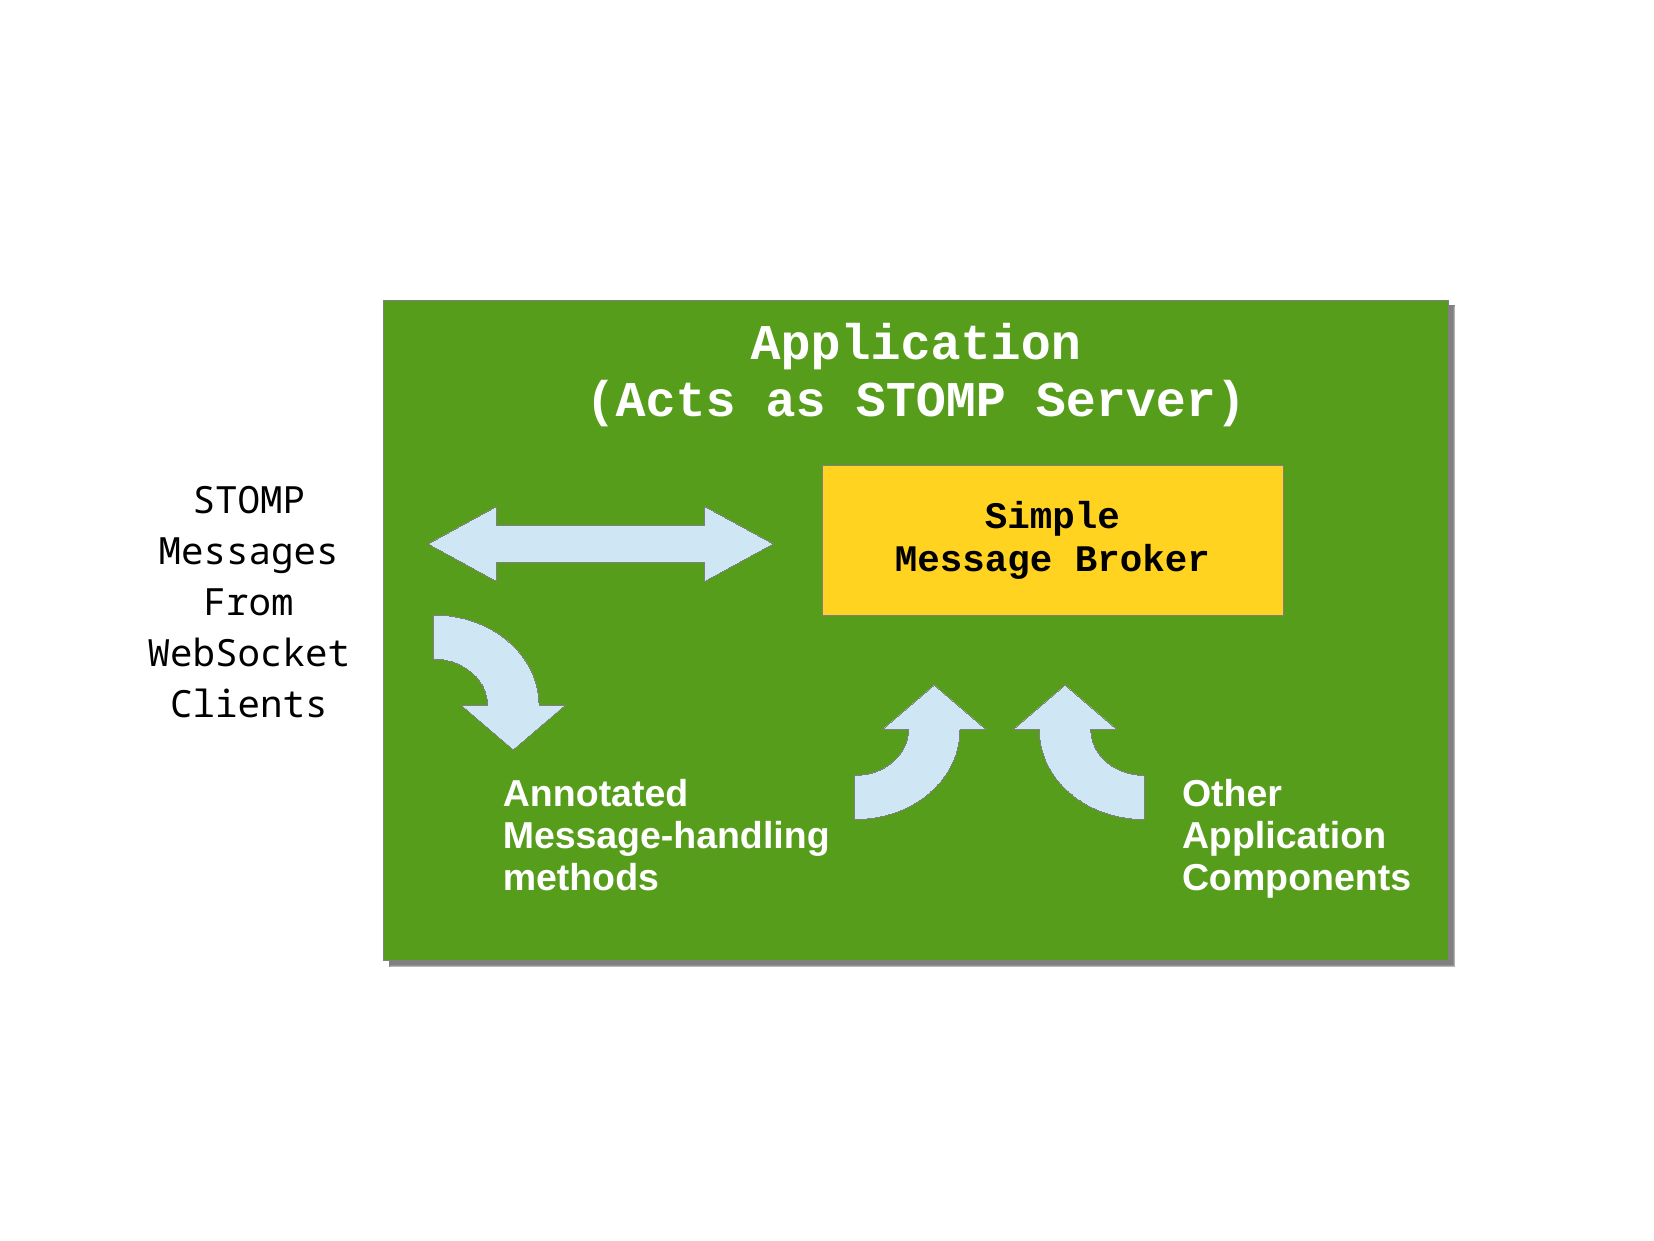

Application
(Acts as STOMP Server)
Simple
Message Broker
STOMP
Messages
From
WebSocket
Clients
Annotated
Message-handling
methods
Other
Application
Components